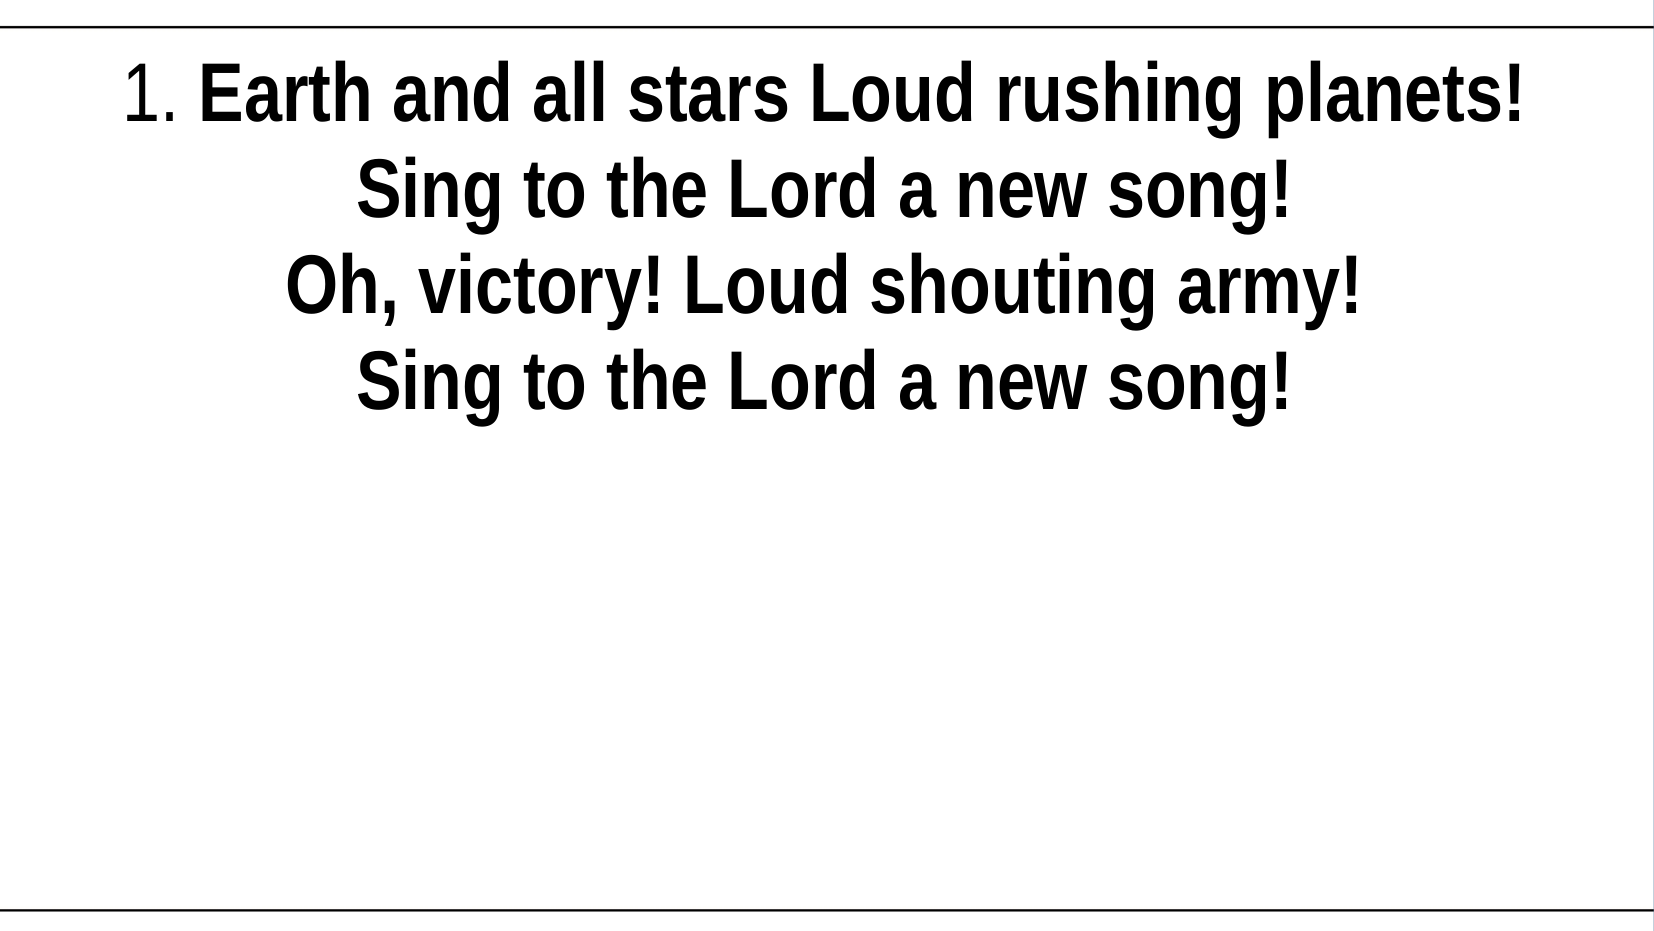

1. Earth and all stars Loud rushing planets!
Sing to the Lord a new song!
Oh, victory! Loud shouting army!
Sing to the Lord a new song!